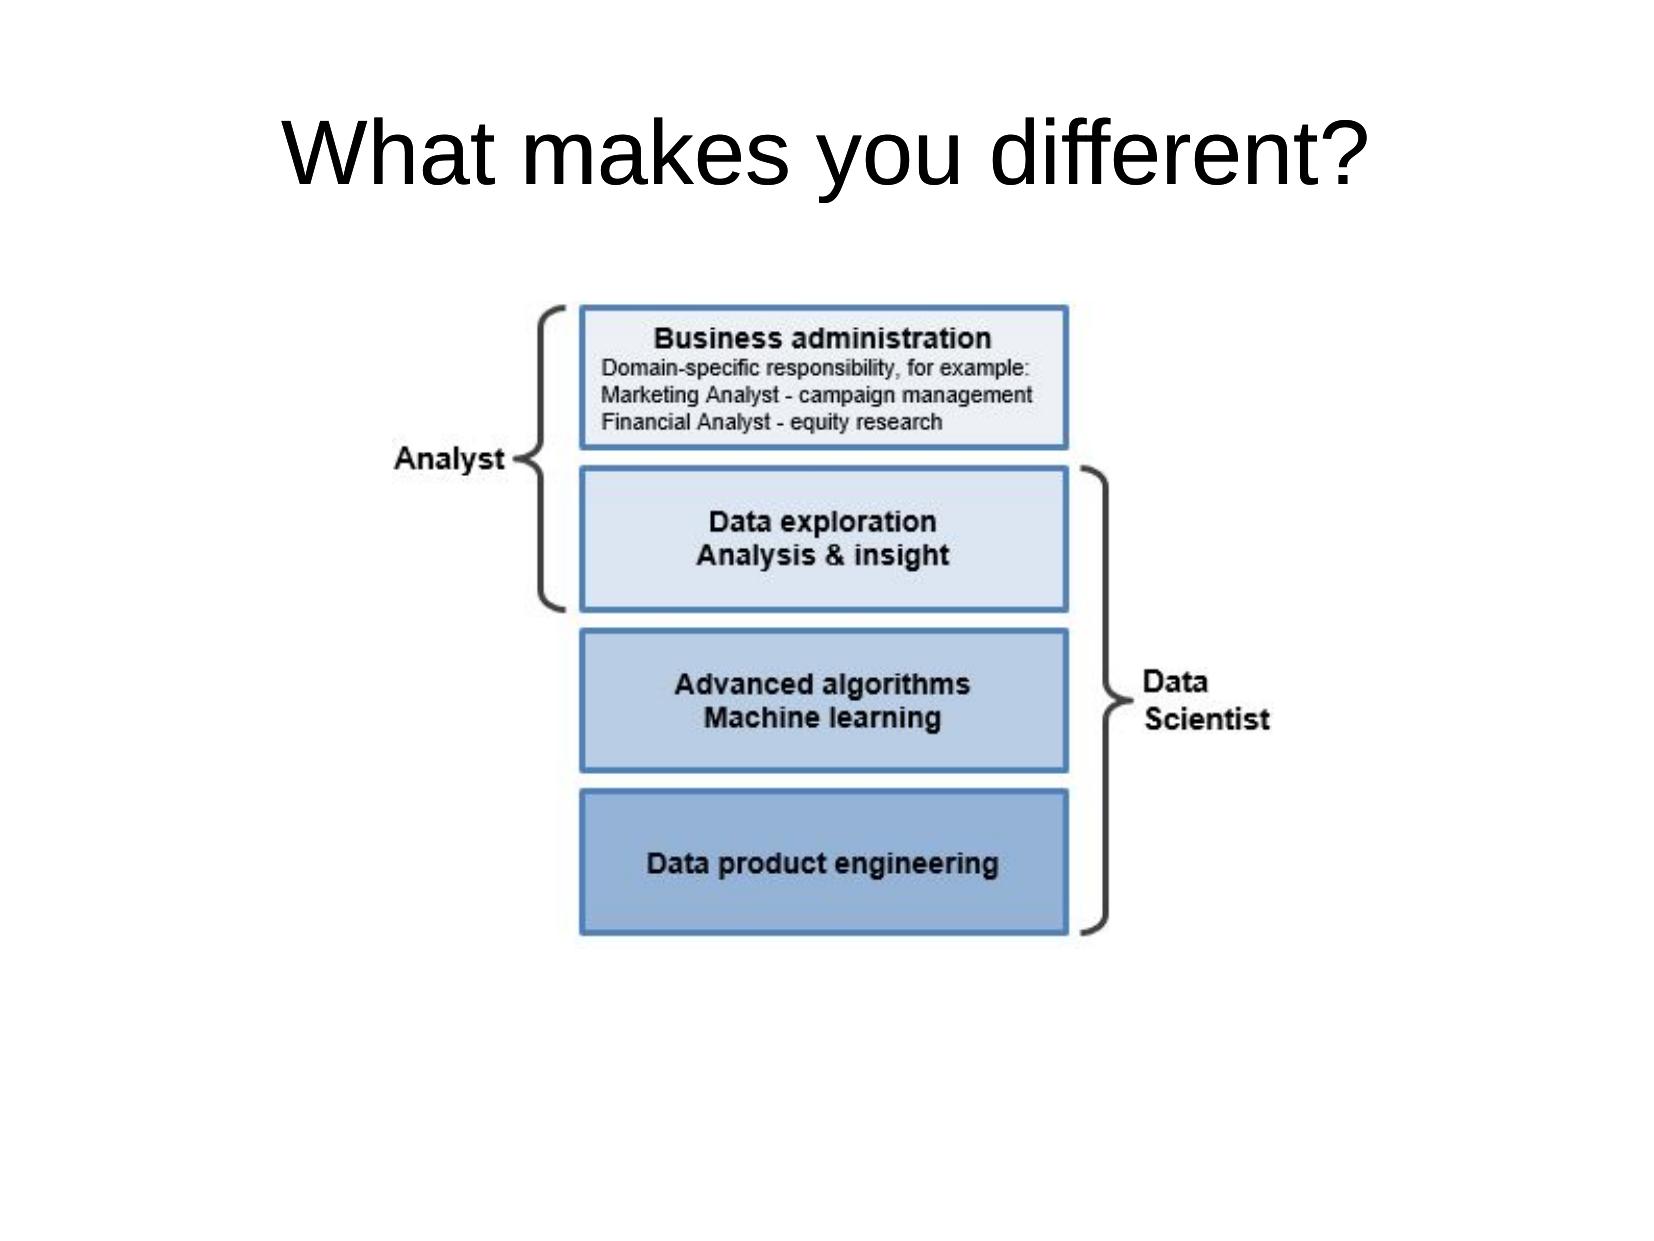

# What makes you different?
What makes you different?